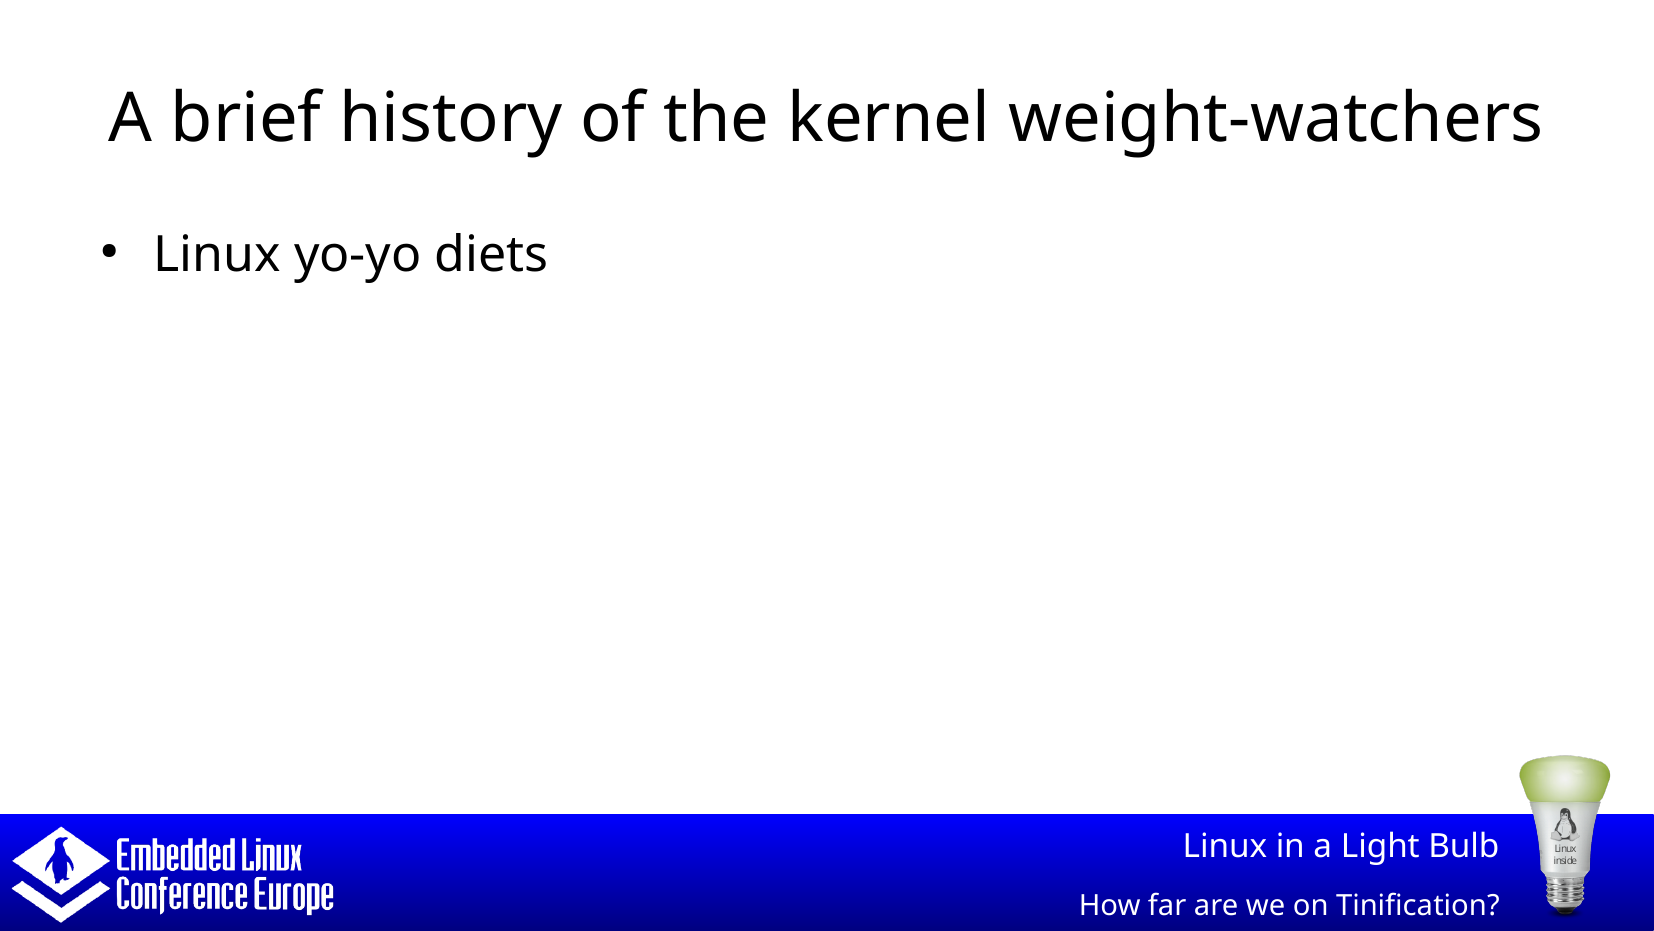

# A brief history of the kernel weight-watchers
Linux yo-yo diets
Linux in a Light Bulb